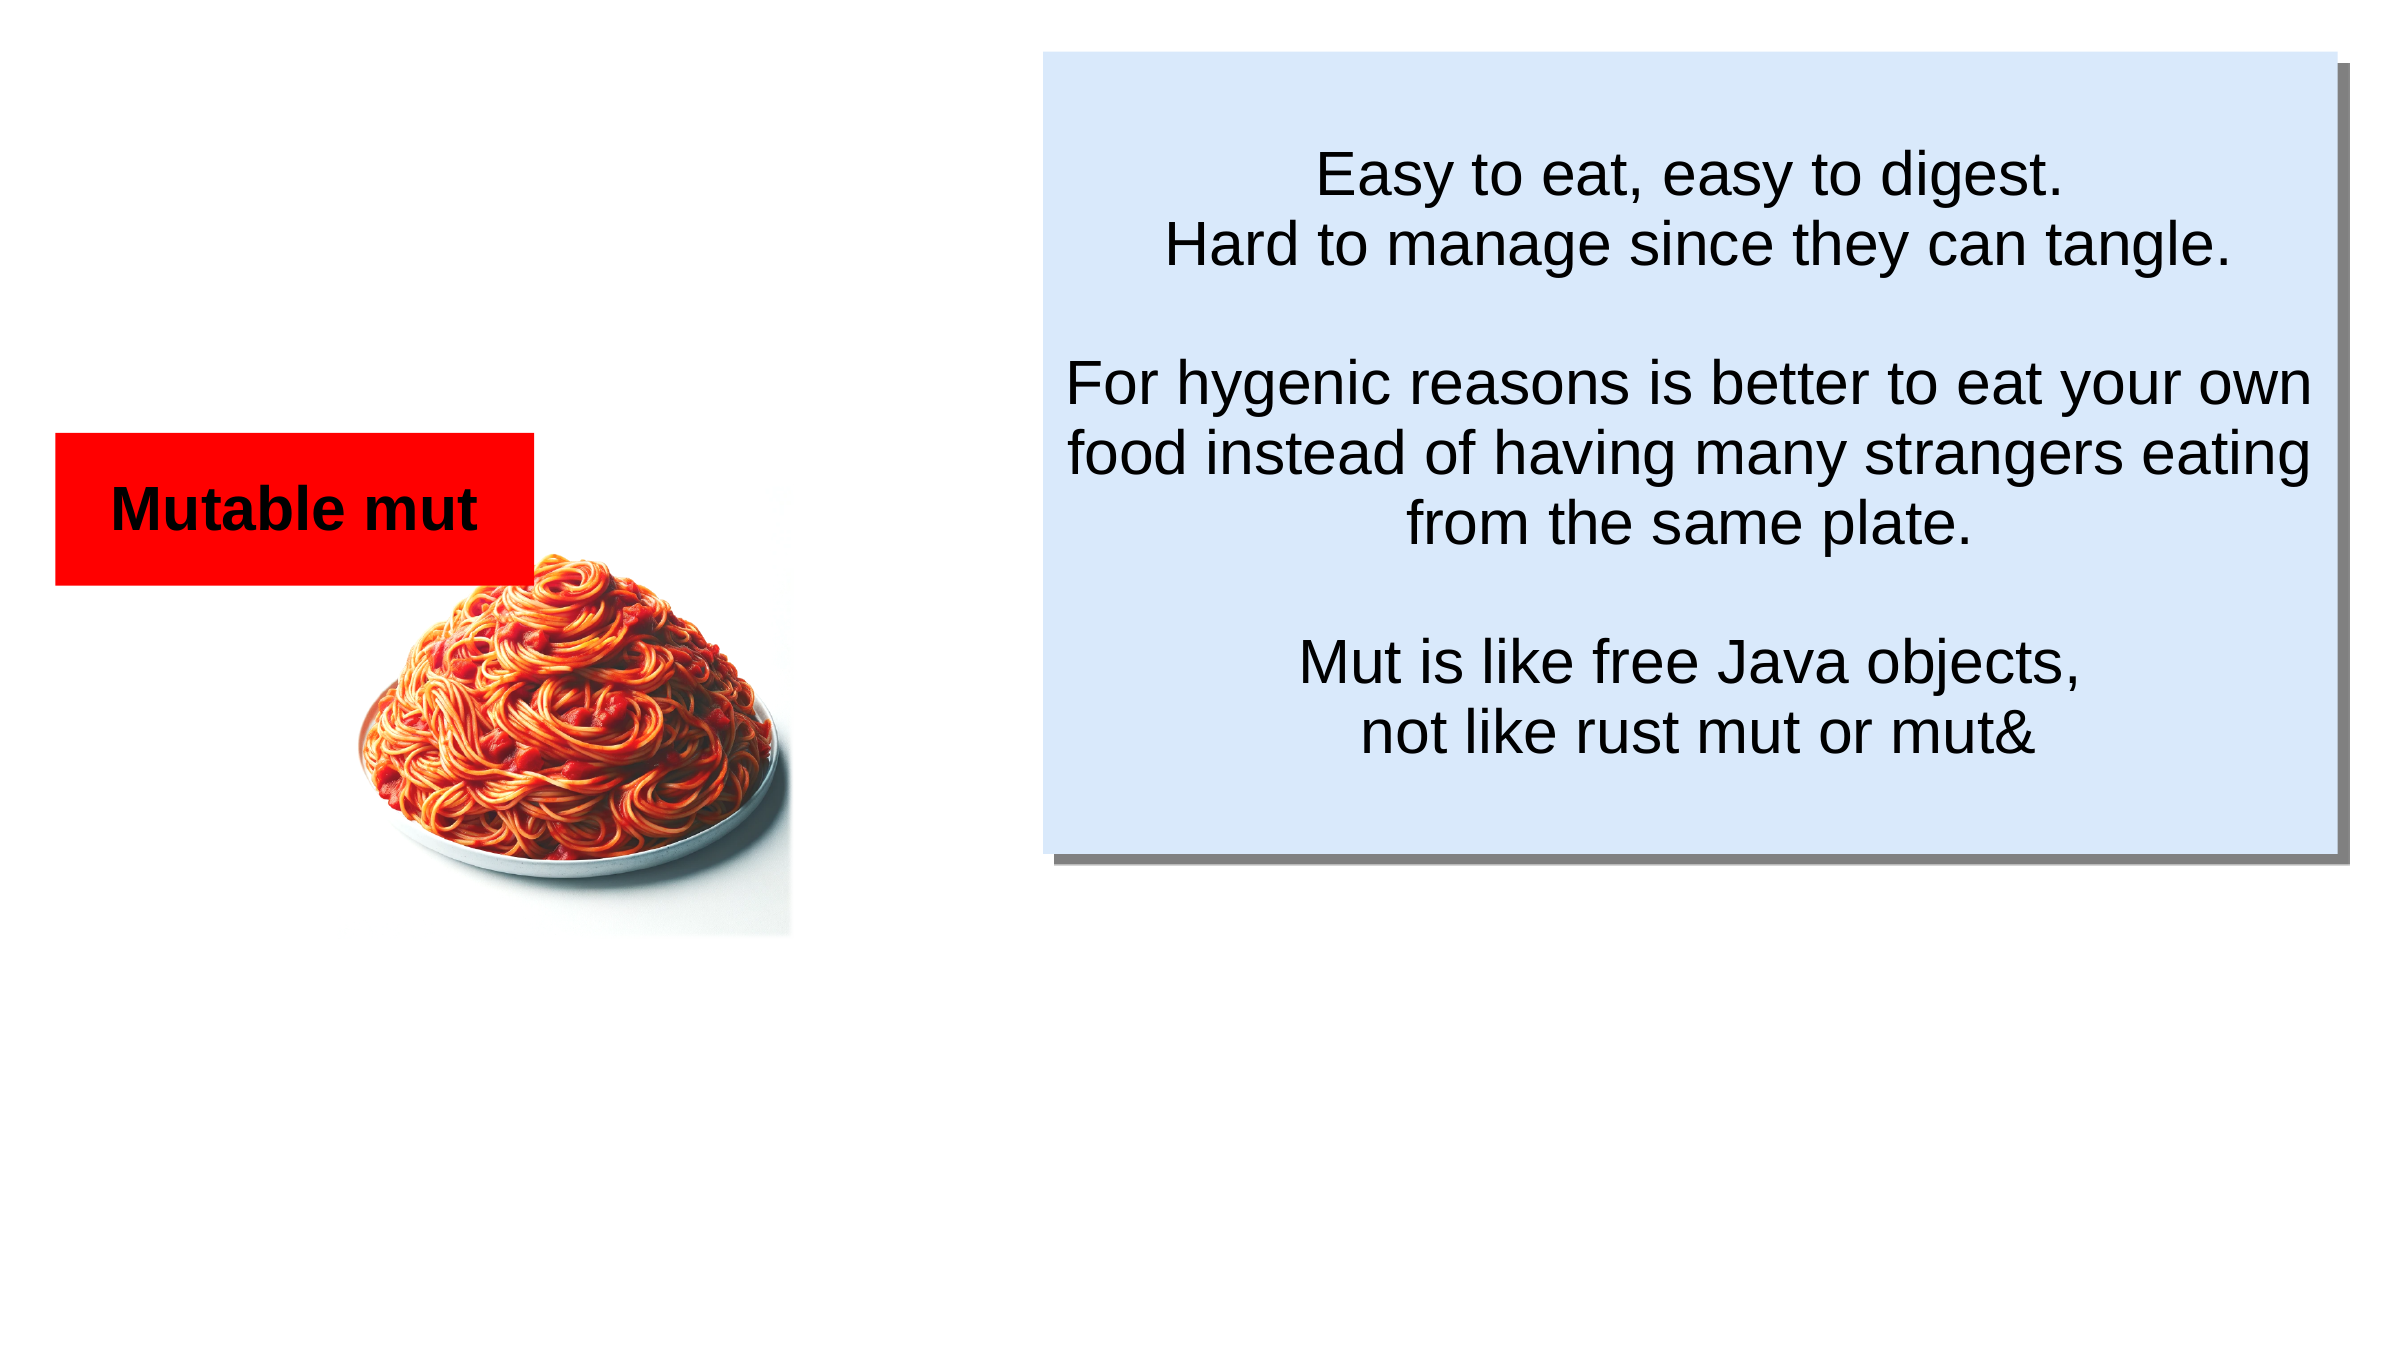

Easy to eat, easy to digest.
 Hard to manage since they can tangle.
For hygenic reasons is better to eat your own
food instead of having many strangers eating
from the same plate.
Mut is like free Java objects,
 not like rust mut or mut&
Mutable mut